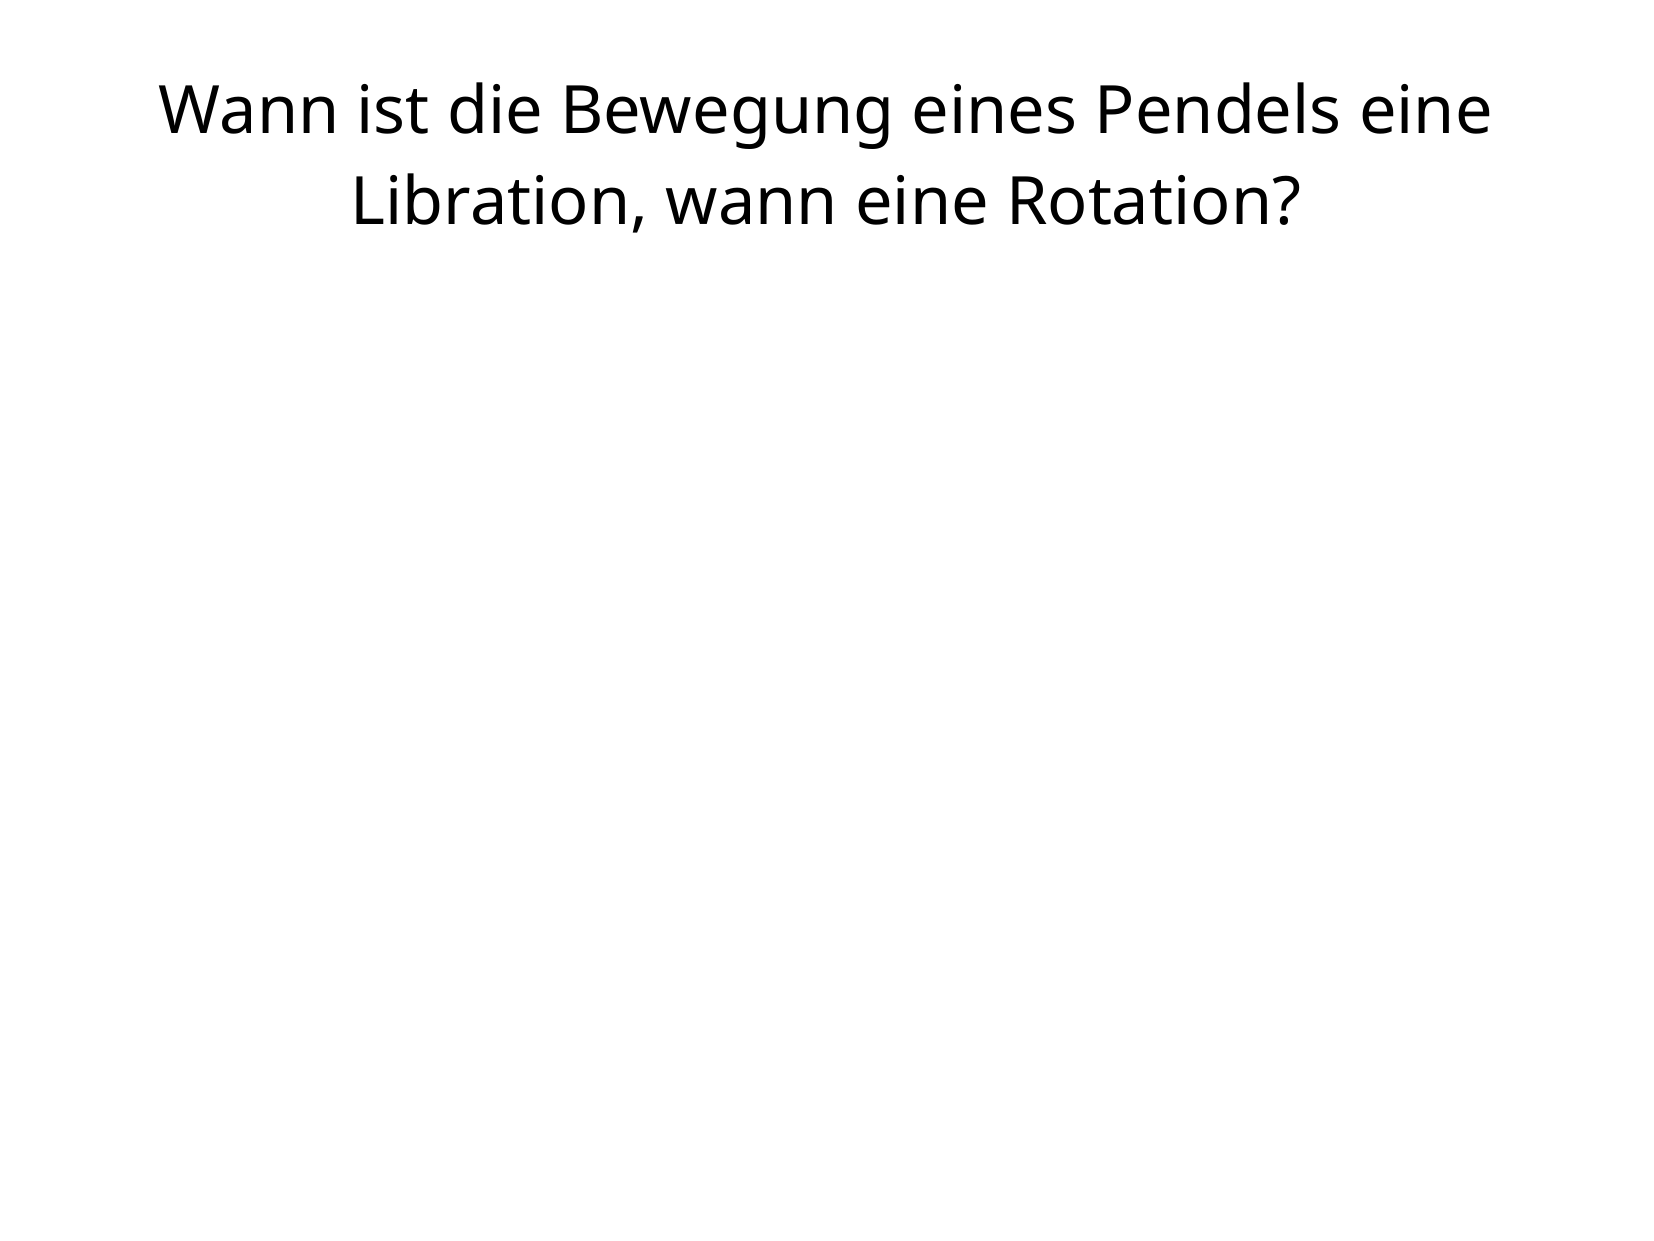

# Wann ist die Bewegung eines Pendels eine Libration, wann eine Rotation?